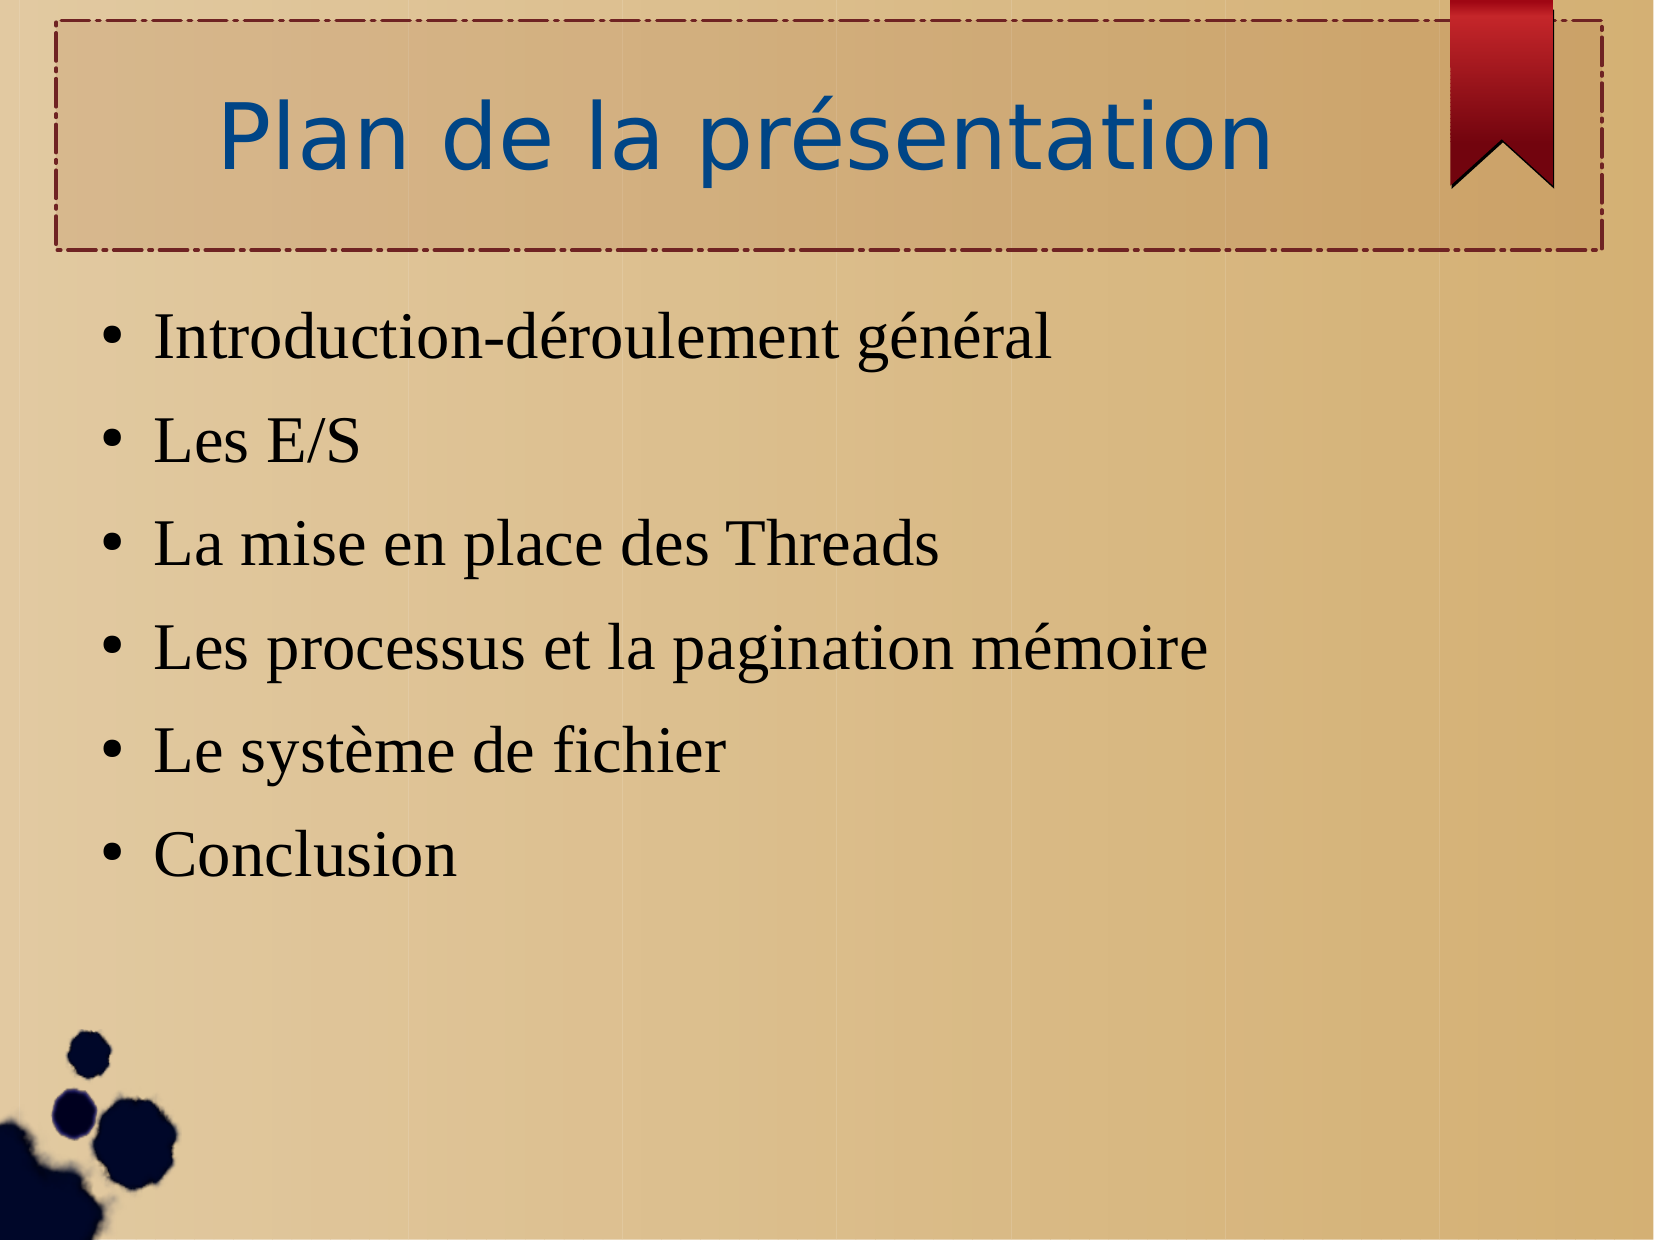

# Plan de la présentation
Introduction-déroulement général
Les E/S
La mise en place des Threads
Les processus et la pagination mémoire
Le système de fichier
Conclusion